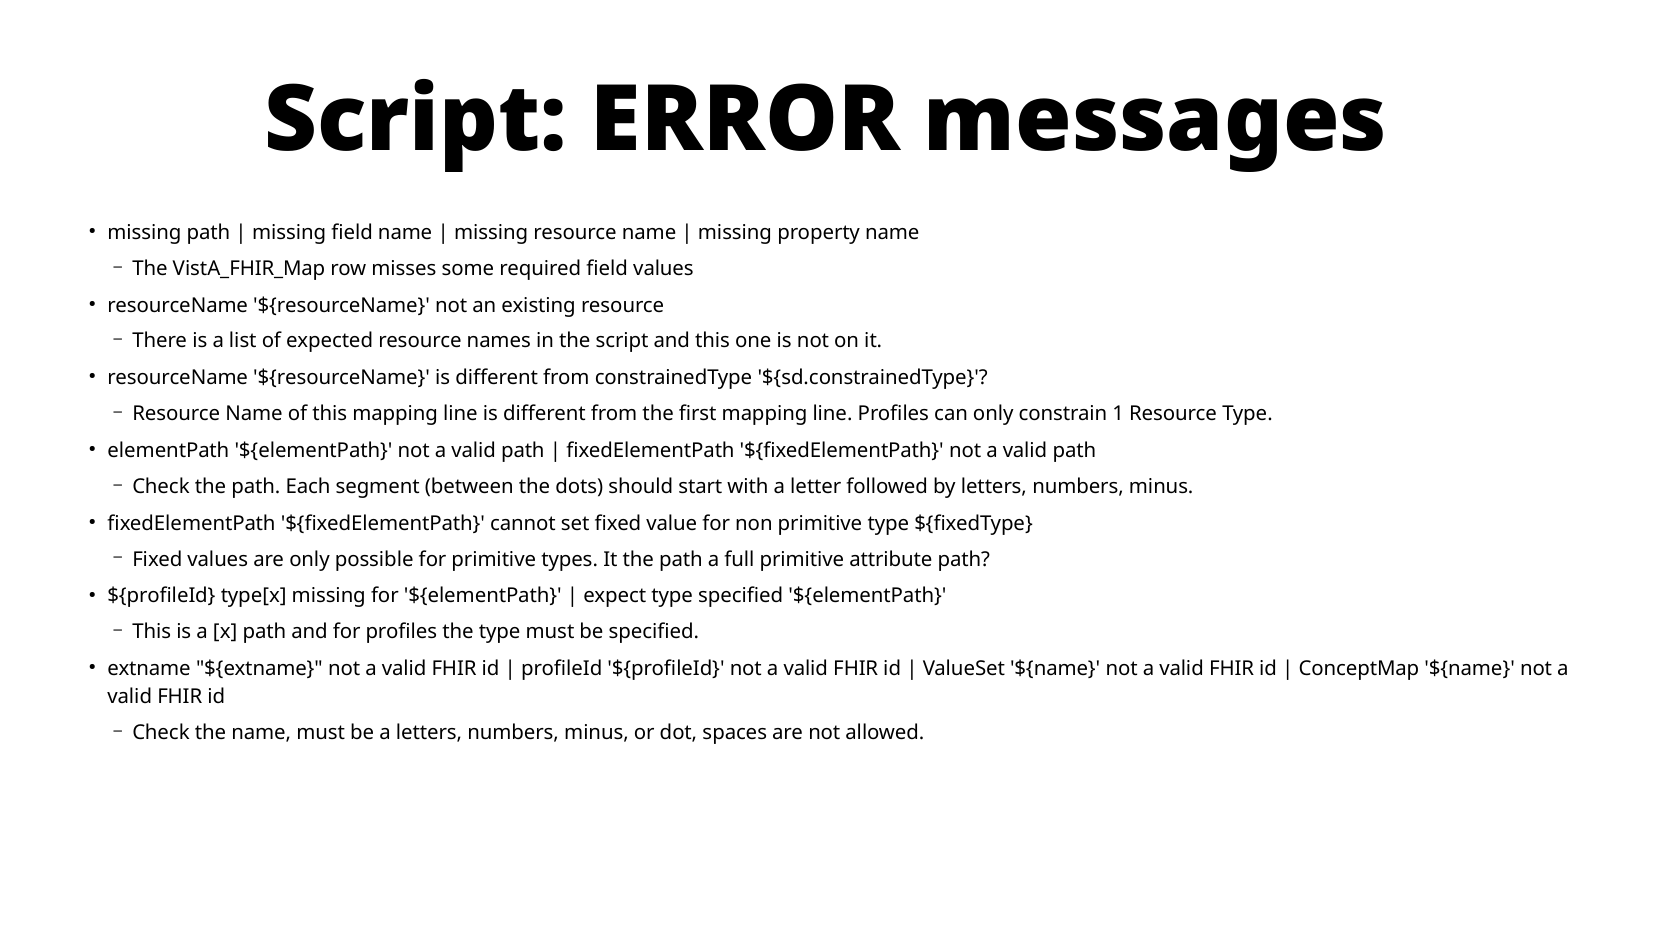

# Script: ERROR messages
missing path | missing field name | missing resource name | missing property name
The VistA_FHIR_Map row misses some required field values
resourceName '${resourceName}' not an existing resource
There is a list of expected resource names in the script and this one is not on it.
resourceName '${resourceName}' is different from constrainedType '${sd.constrainedType}'?
Resource Name of this mapping line is different from the first mapping line. Profiles can only constrain 1 Resource Type.
elementPath '${elementPath}' not a valid path | fixedElementPath '${fixedElementPath}' not a valid path
Check the path. Each segment (between the dots) should start with a letter followed by letters, numbers, minus.
fixedElementPath '${fixedElementPath}' cannot set fixed value for non primitive type ${fixedType}
Fixed values are only possible for primitive types. It the path a full primitive attribute path?
${profileId} type[x] missing for '${elementPath}' | expect type specified '${elementPath}'
This is a [x] path and for profiles the type must be specified.
extname "${extname}" not a valid FHIR id | profileId '${profileId}' not a valid FHIR id | ValueSet '${name}' not a valid FHIR id | ConceptMap '${name}' not a valid FHIR id
Check the name, must be a letters, numbers, minus, or dot, spaces are not allowed.